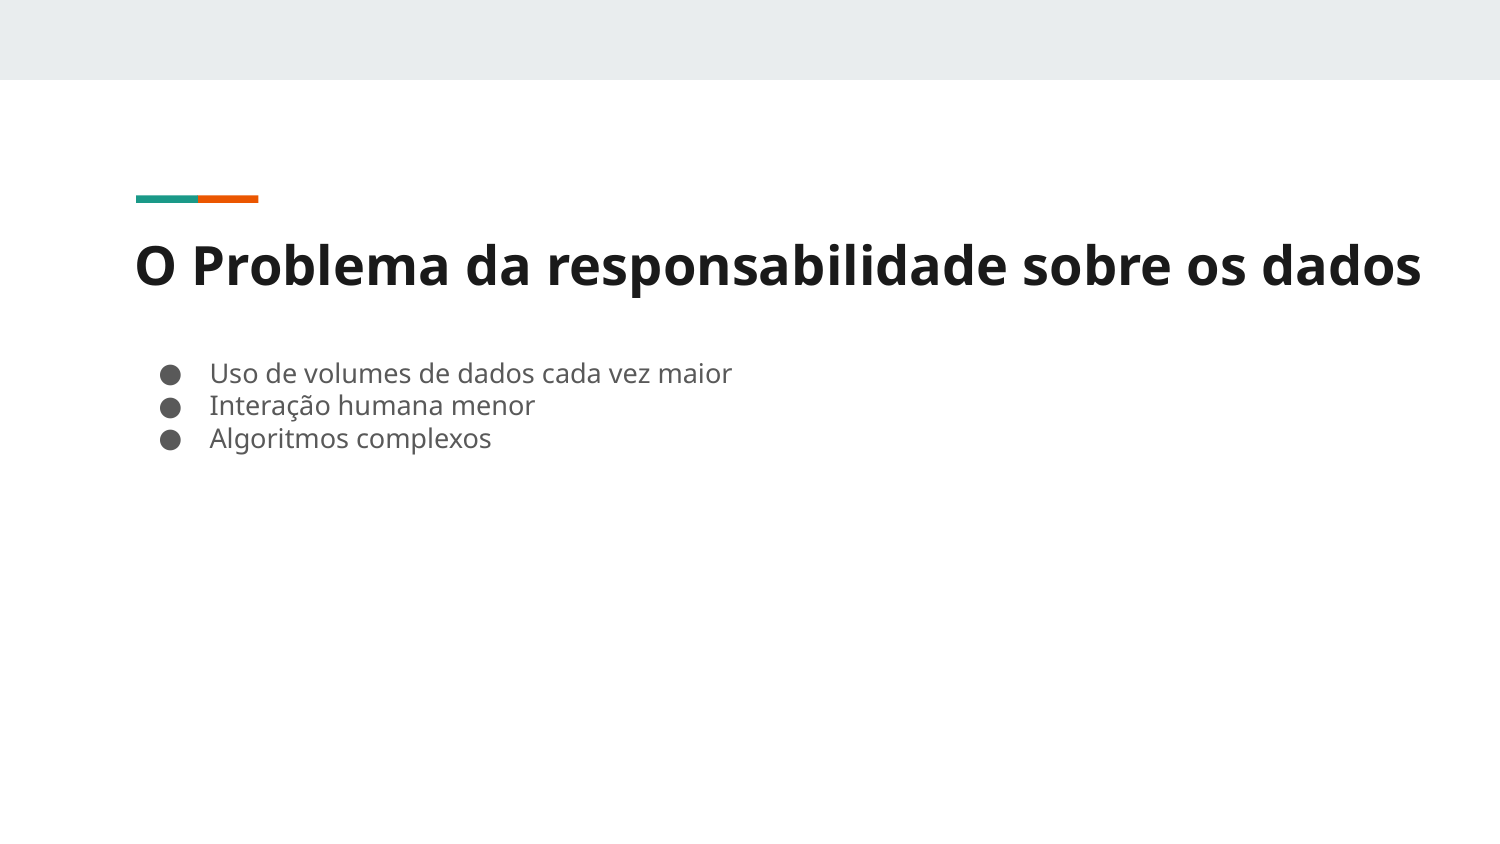

# O Problema da responsabilidade sobre os dados
Uso de volumes de dados cada vez maior
Interação humana menor
Algoritmos complexos